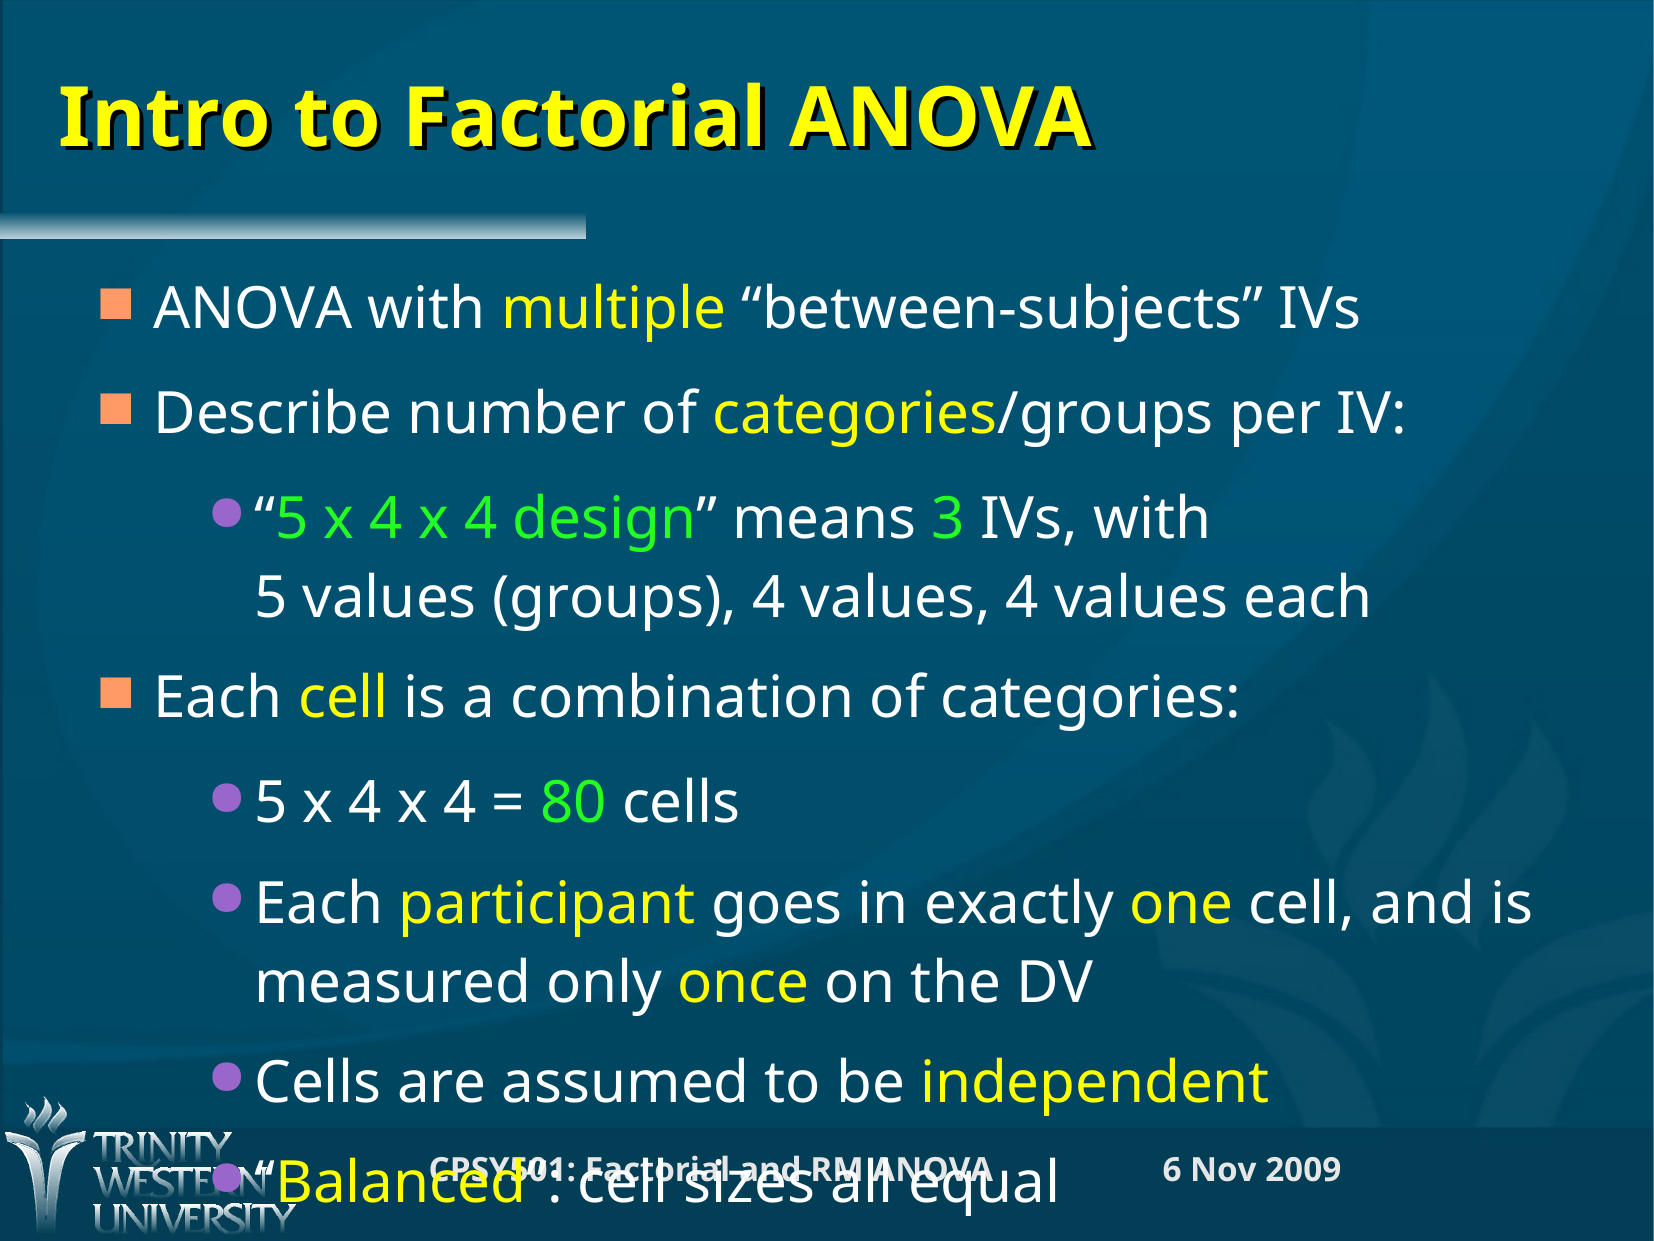

# Intro to Factorial ANOVA
ANOVA with multiple “between-subjects” IVs
Describe number of categories/groups per IV:
“5 x 4 x 4 design” means 3 IVs, with
5 values (groups), 4 values, 4 values each
Each cell is a combination of categories:
5 x 4 x 4 = 80 cells
Each participant goes in exactly one cell, and is measured only once on the DV
Cells are assumed to be independent
“Balanced”: cell sizes all equal
CPSY501: Factorial and RM ANOVA
6 Nov 2009